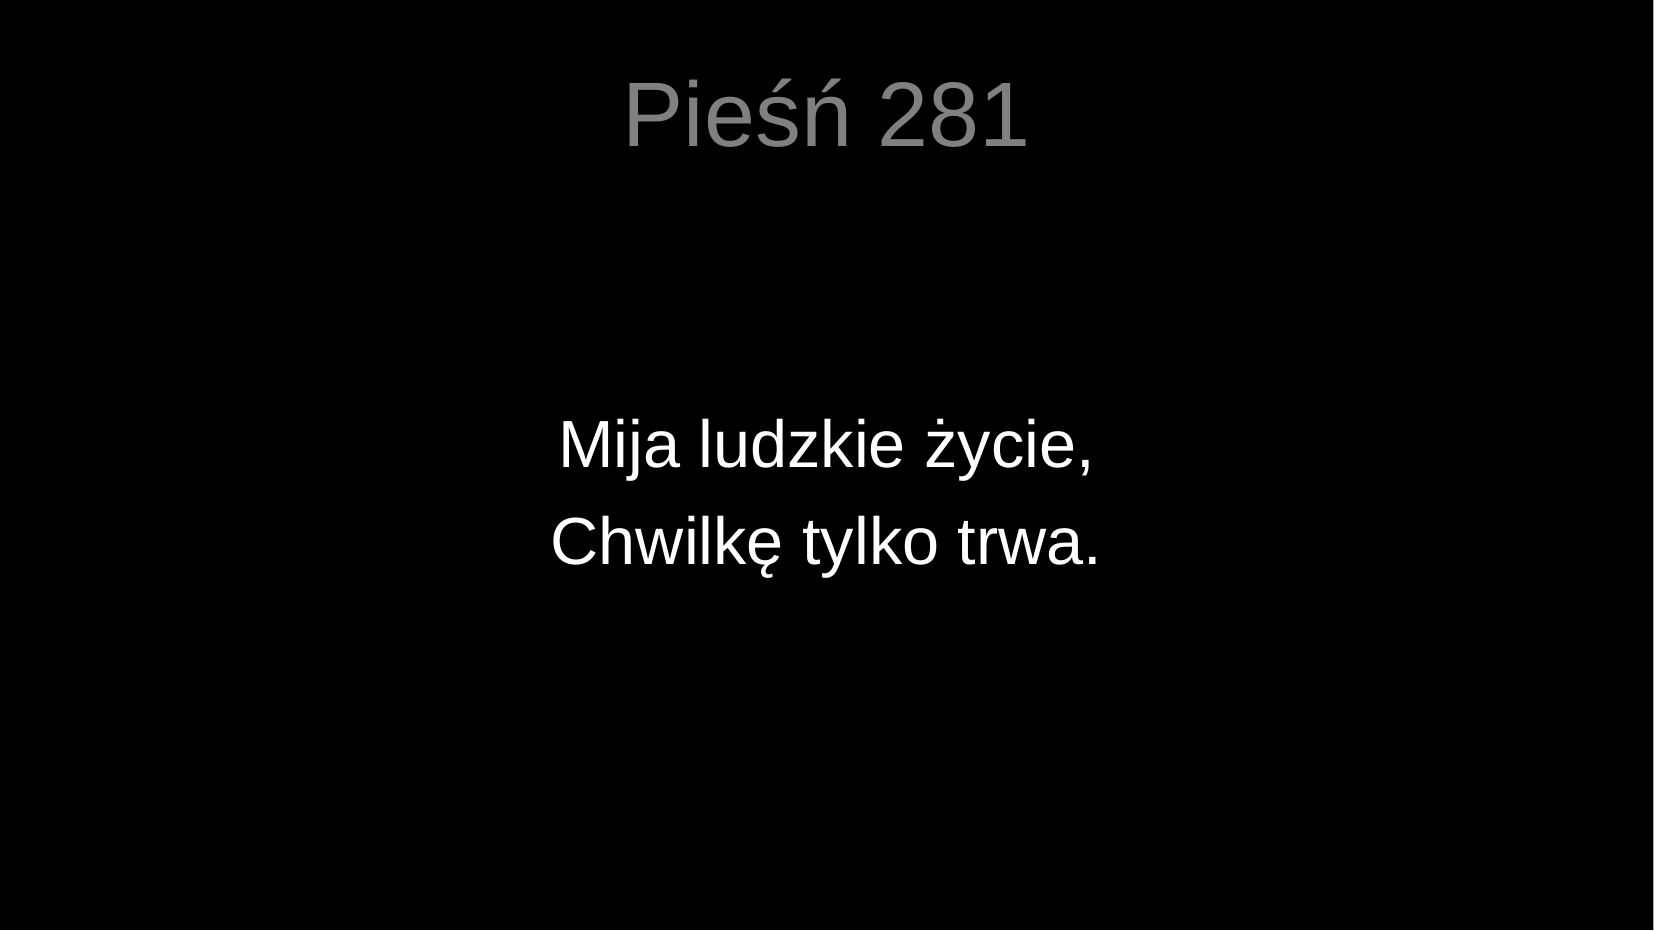

# Pieśń 281
Mija ludzkie życie,
Chwilkę tylko trwa.